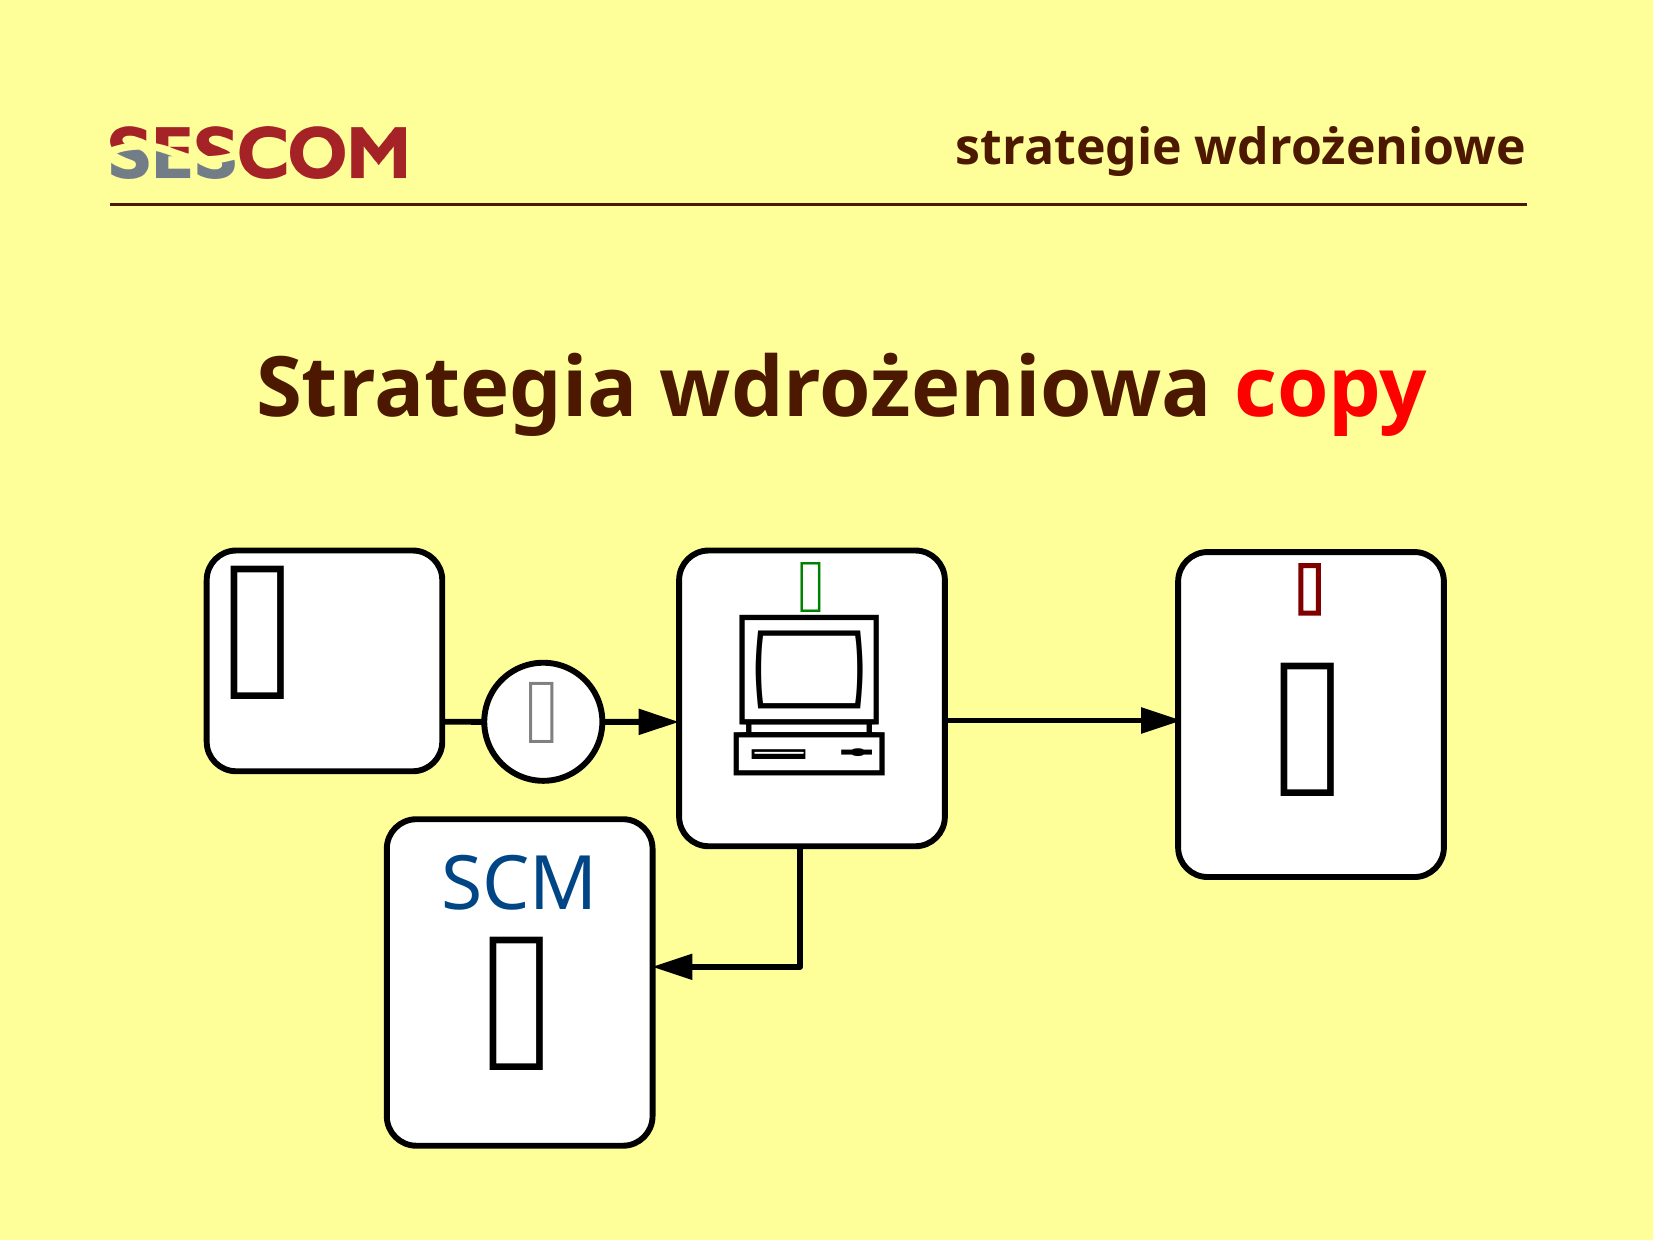

strategie wdrożeniowe
Strategia wdrożeniowa copy





@
SCM
